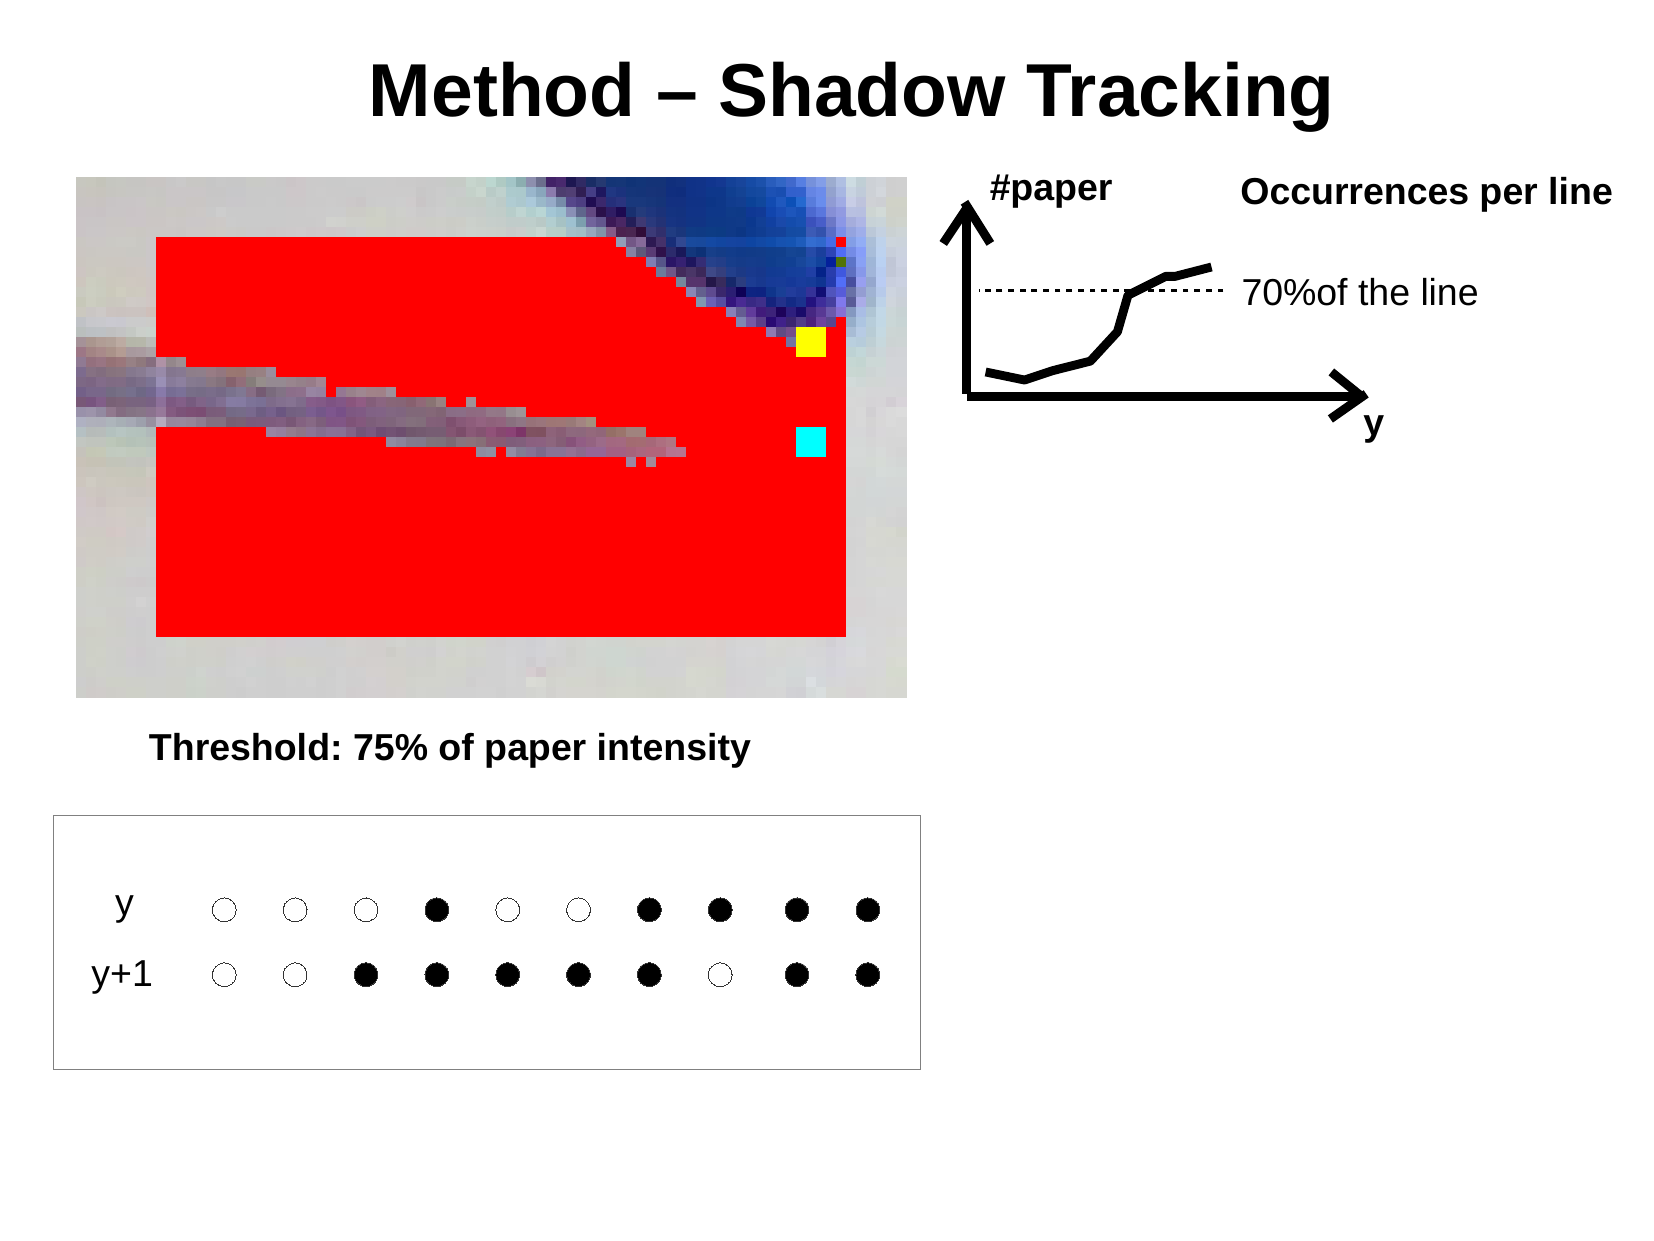

Method – Shadow Tracking
Occurrences per line
#paper
70%of the line
y
Threshold: 75% of paper intensity
y
y+1